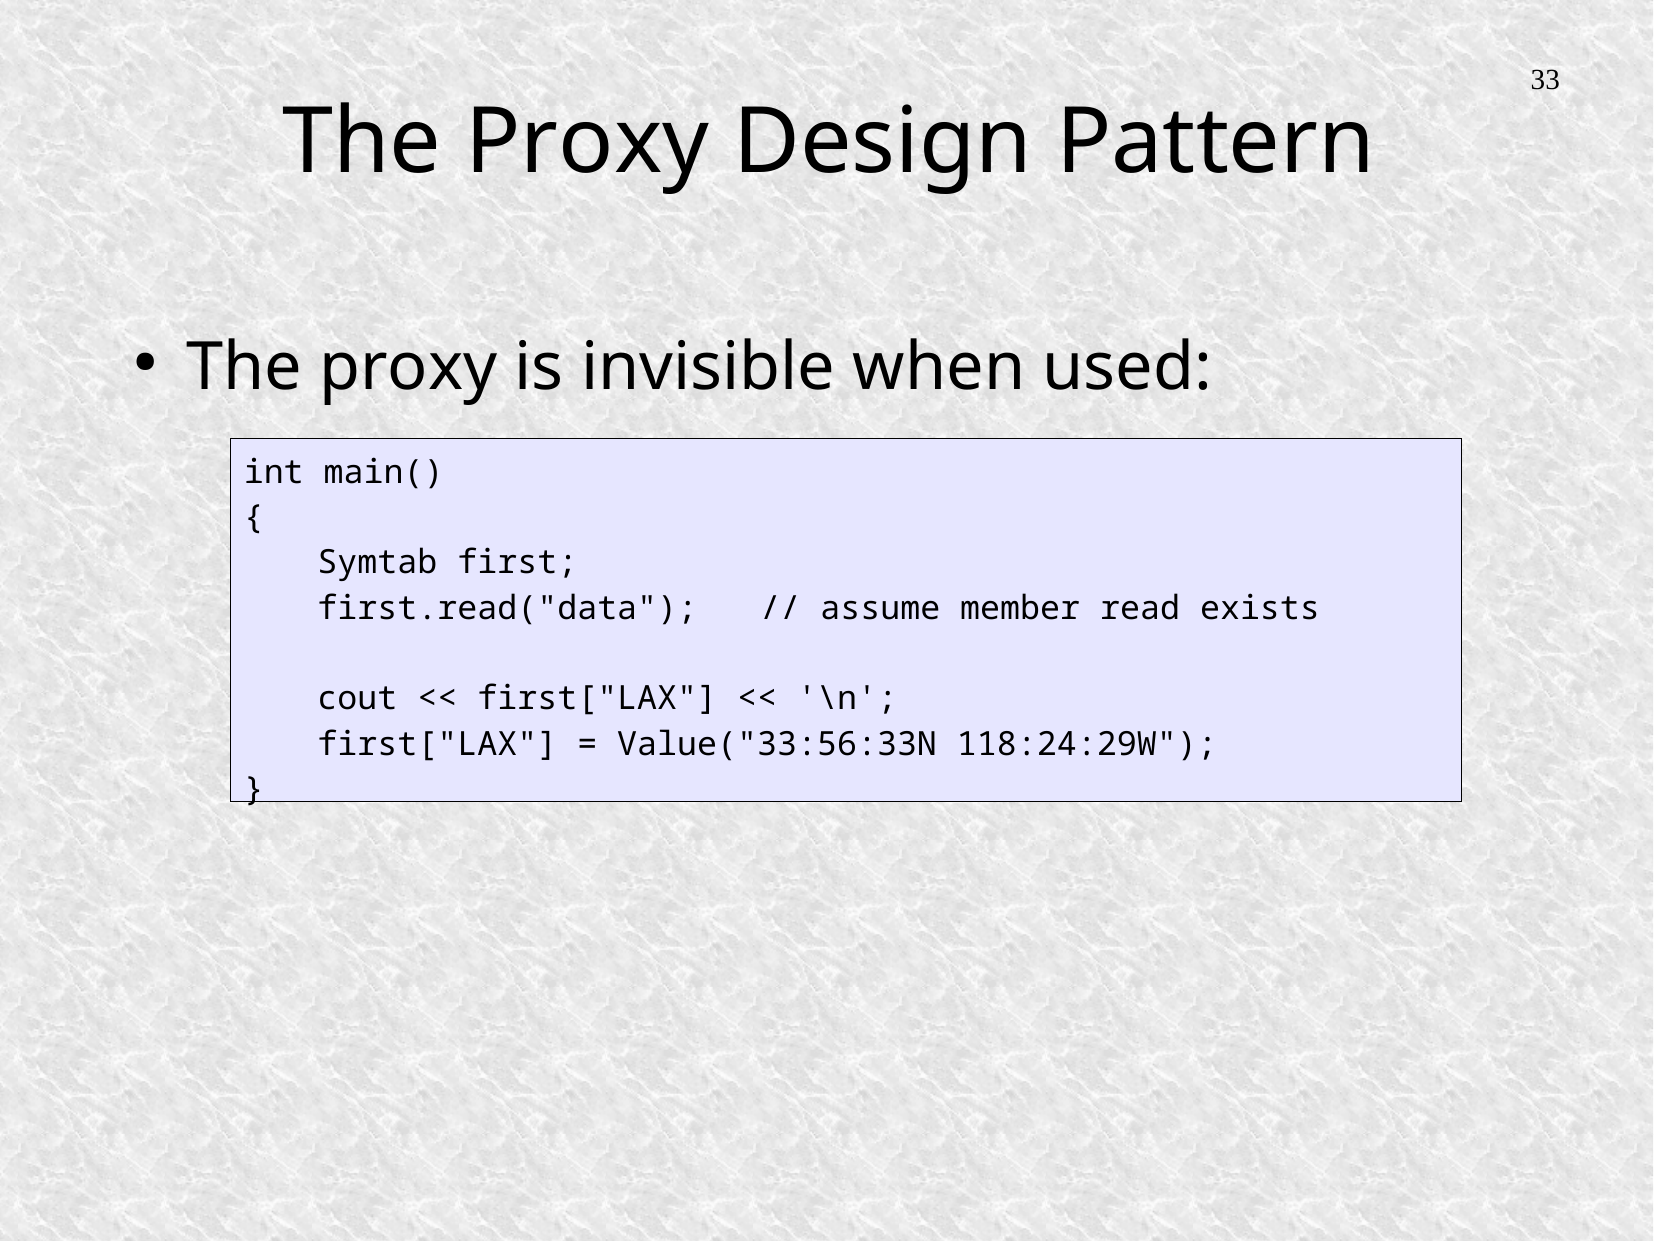

# The Proxy Design Pattern
33
The proxy is invisible when used:
int main()
{
	Symtab first;
	first.read("data");	// assume member read exists
	cout << first["LAX"] << '\n';
	first["LAX"] = Value("33:56:33N 118:24:29W");
}